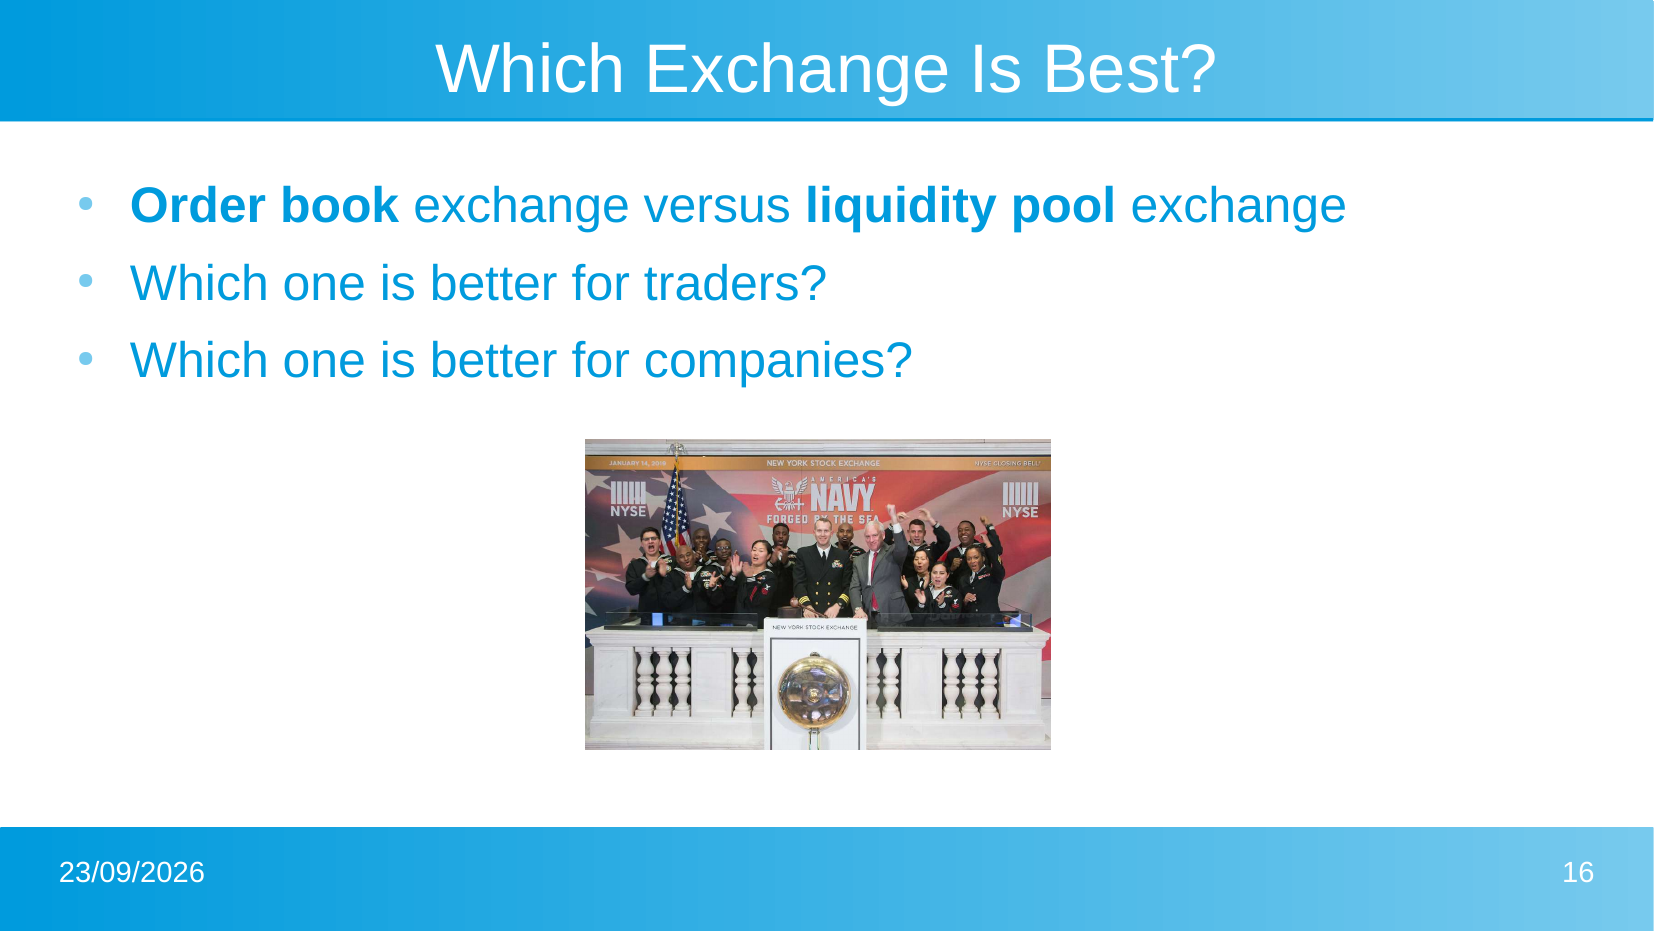

# Which Exchange Is Best?
Order book exchange versus liquidity pool exchange
Which one is better for traders?
Which one is better for companies?
16